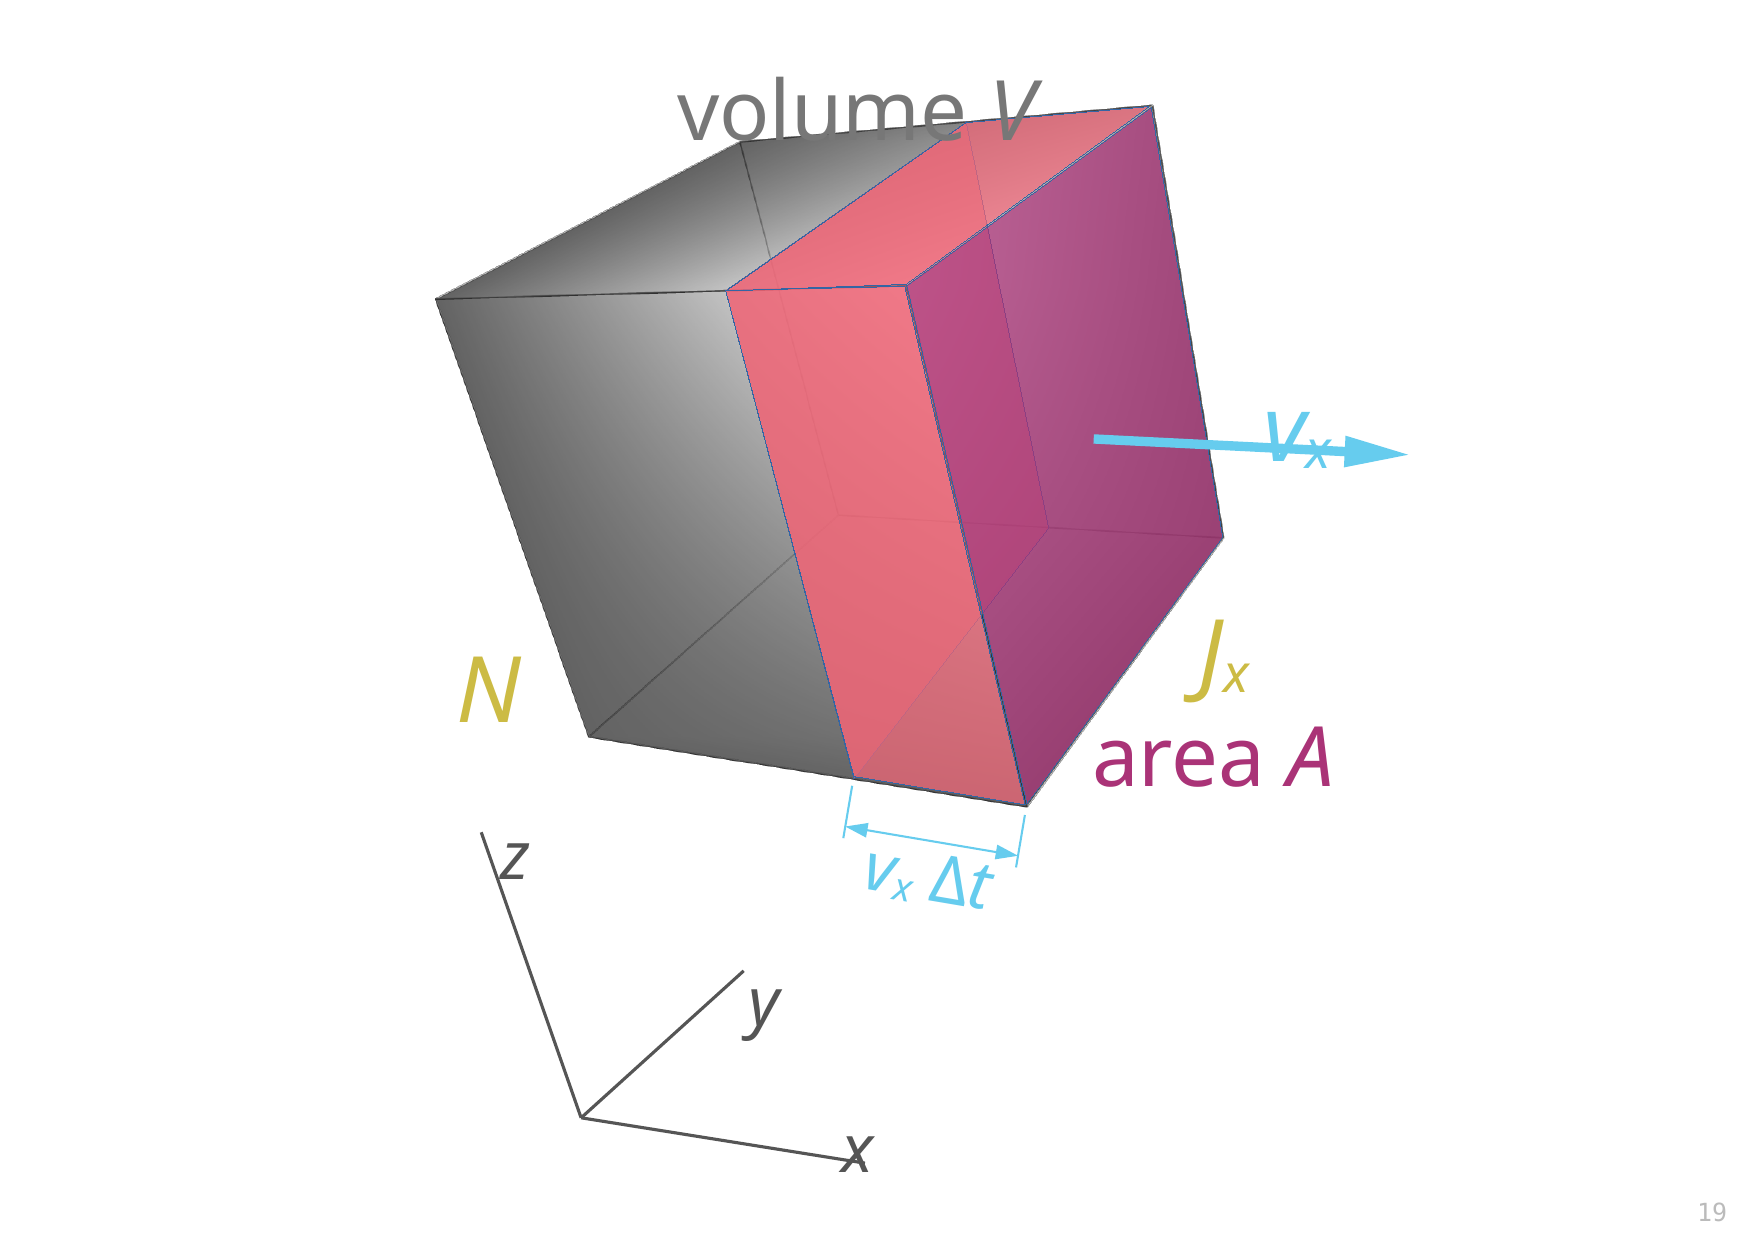

volume V
vx
Jx
N
area A
z
y
x